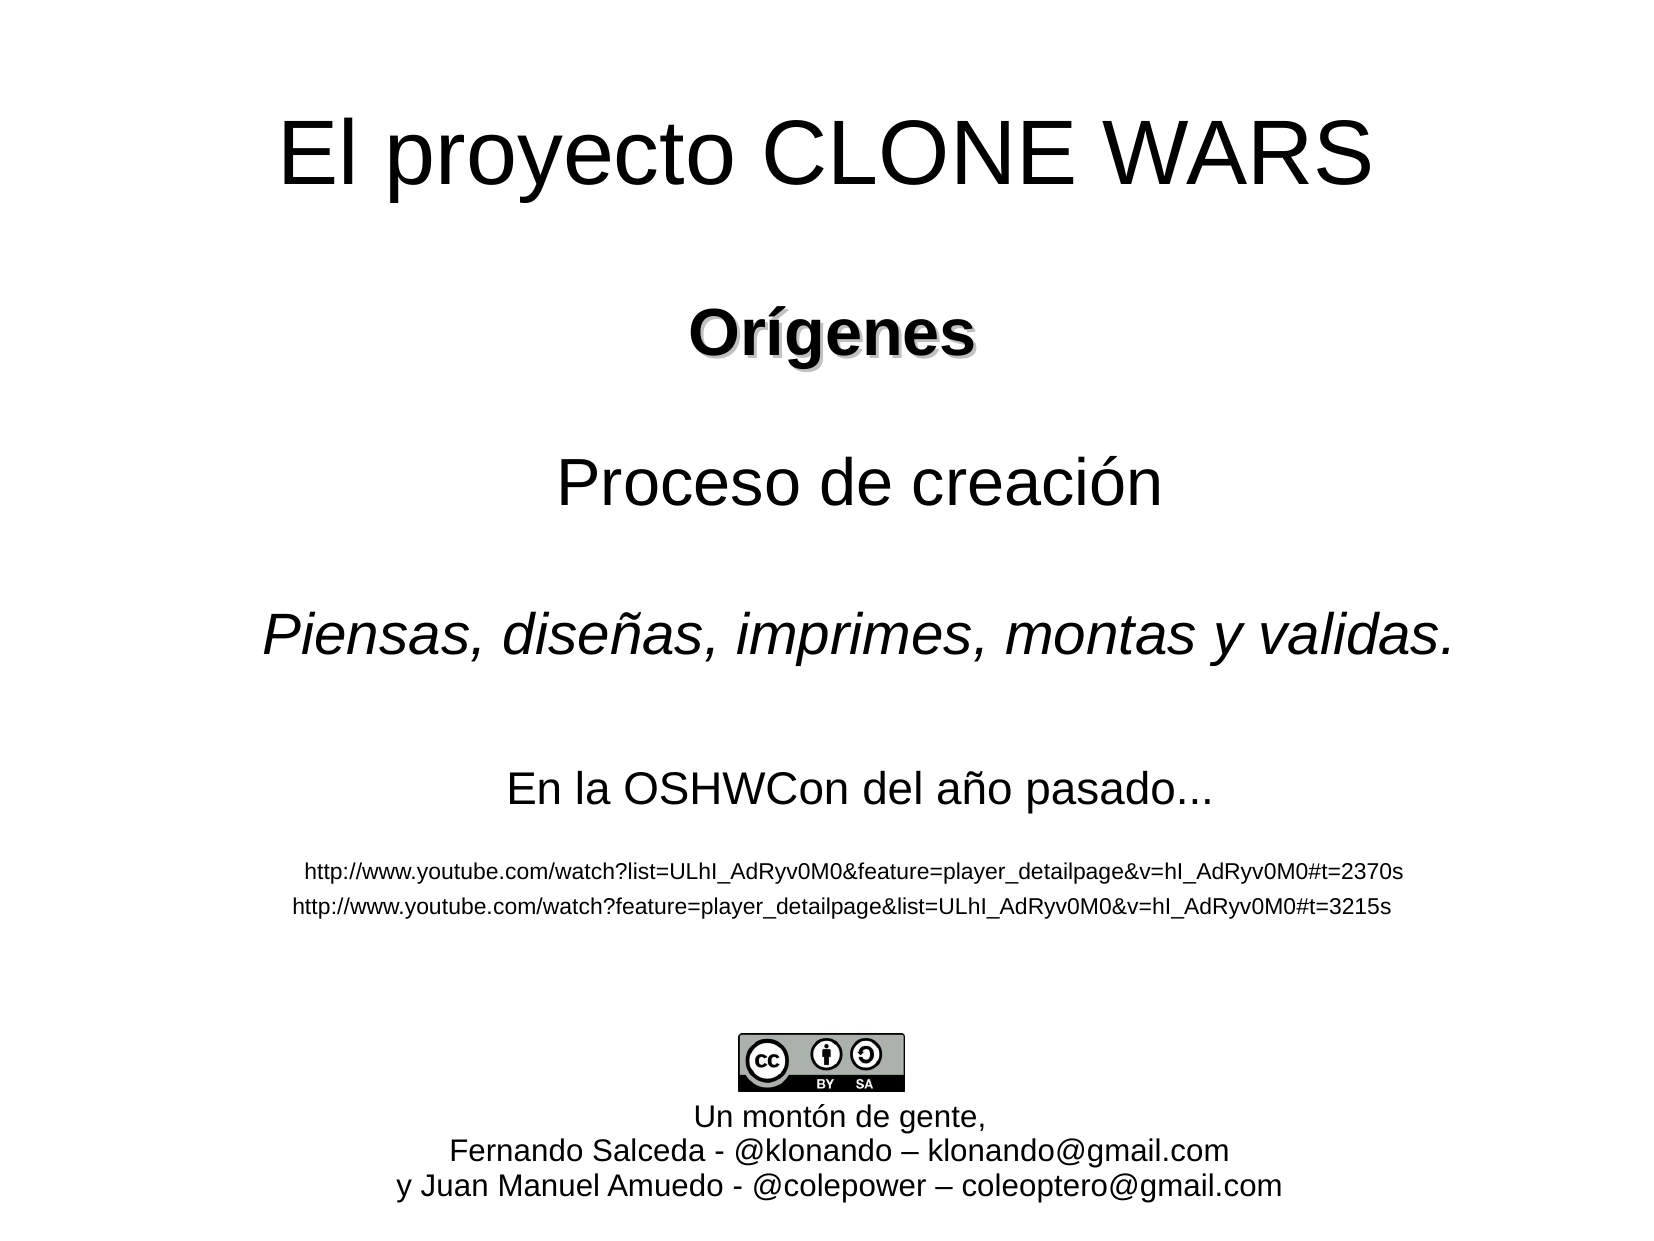

# El proyecto CLONE WARS
Orígenes
 Proceso de creación
 Piensas, diseñas, imprimes, montas y validas.
 En la OSHWCon del año pasado...
 http://www.youtube.com/watch?list=ULhI_AdRyv0M0&feature=player_detailpage&v=hI_AdRyv0M0#t=2370s
 http://www.youtube.com/watch?feature=player_detailpage&list=ULhI_AdRyv0M0&v=hI_AdRyv0M0#t=3215s
Un montón de gente,
Fernando Salceda - @klonando – klonando@gmail.com
y Juan Manuel Amuedo - @colepower – coleoptero@gmail.com